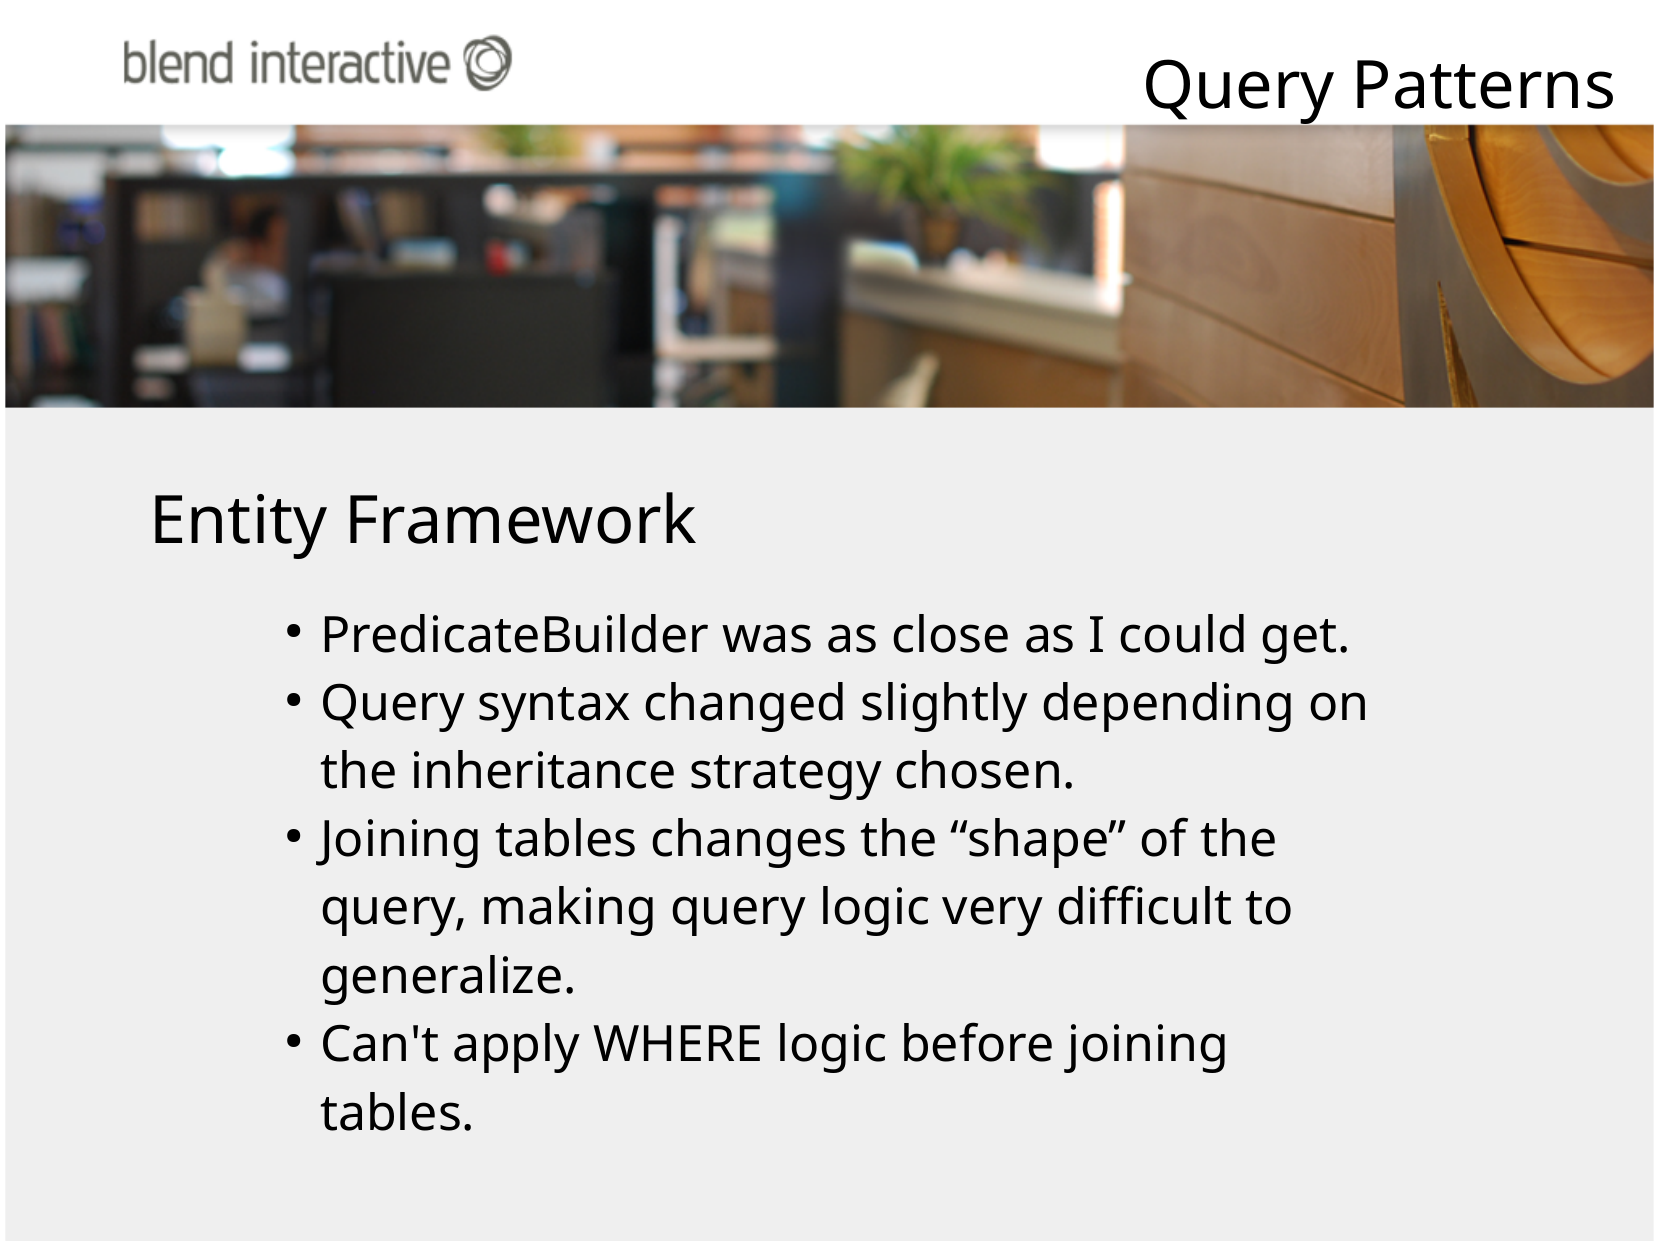

Query Patterns
Entity Framework
PredicateBuilder was as close as I could get.
Query syntax changed slightly depending on the inheritance strategy chosen.
Joining tables changes the “shape” of the query, making query logic very difficult to generalize.
Can't apply WHERE logic before joining tables.